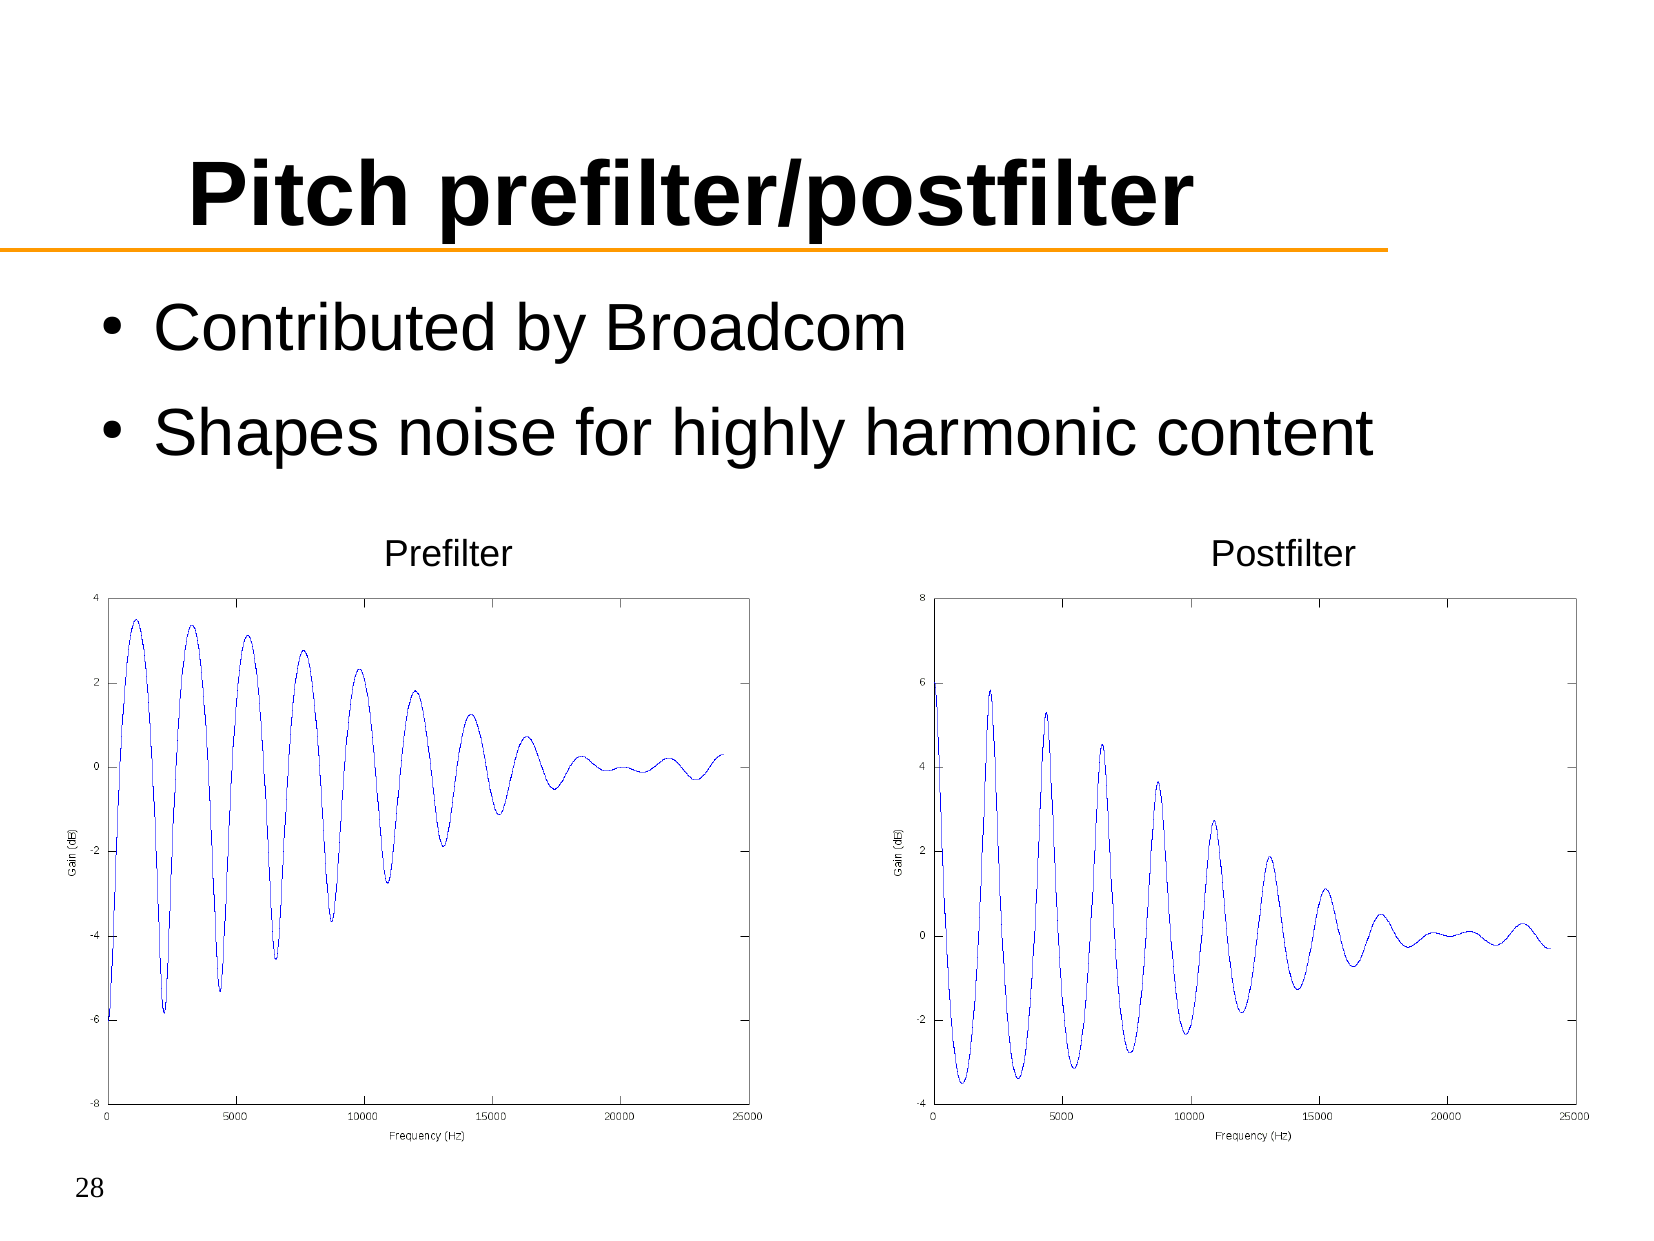

# Pitch prefilter/postfilter
Contributed by Broadcom
Shapes noise for highly harmonic content
Prefilter
Postfilter
28